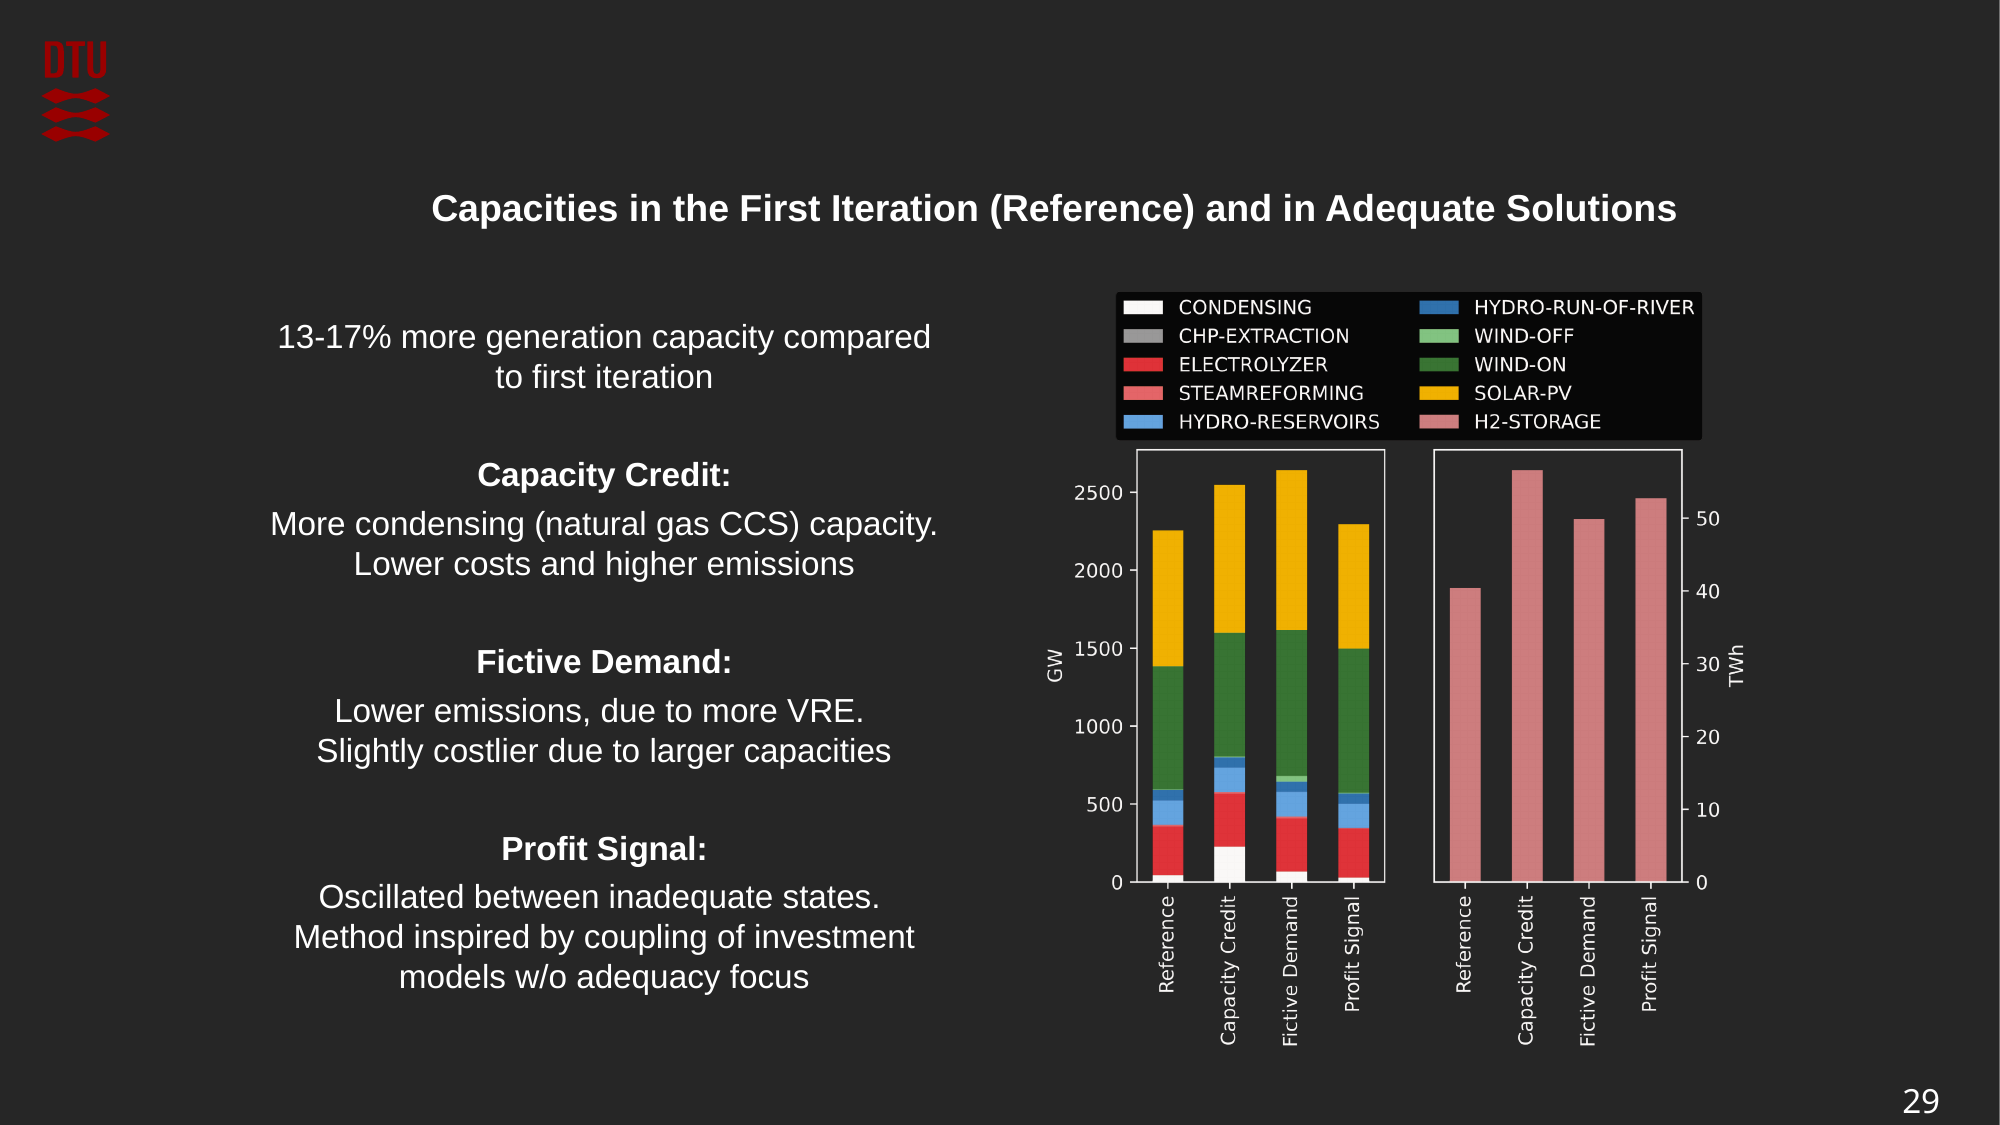

# Capacities in the First Iteration (Reference) and in Adequate Solutions
13-17% more generation capacity compared to first iteration
Capacity Credit:
More condensing (natural gas CCS) capacity. Lower costs and higher emissions
Fictive Demand:
Lower emissions, due to more VRE.
Slightly costlier due to larger capacities
Profit Signal:
Oscillated between inadequate states.
Method inspired by coupling of investment models w/o adequacy focus
29